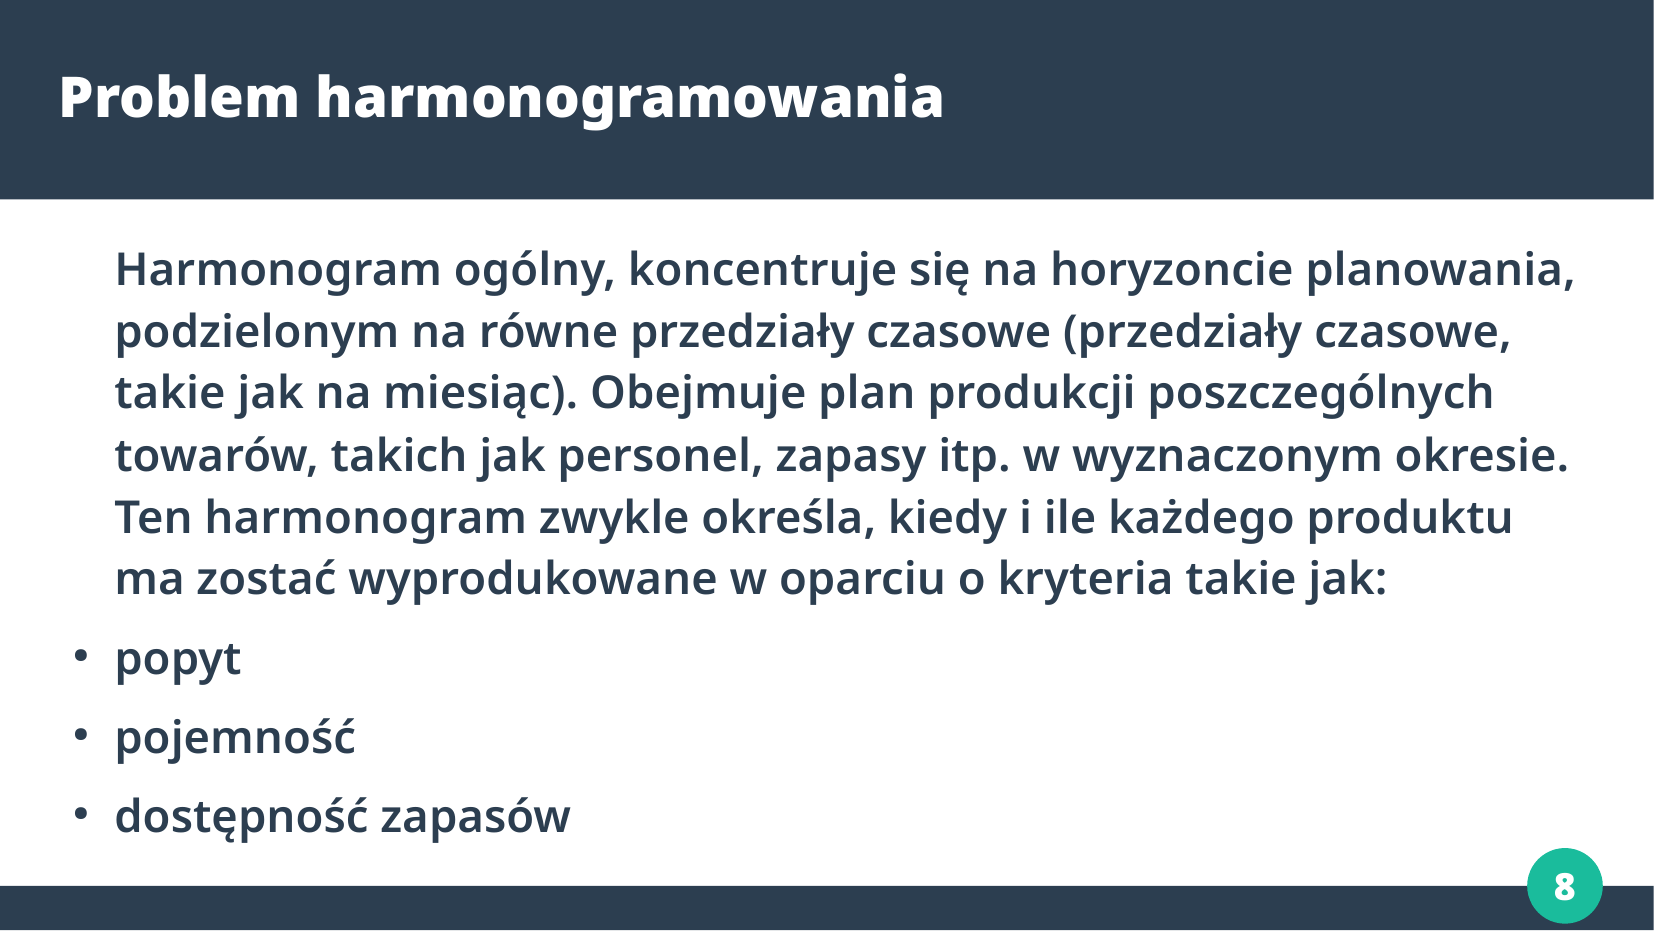

# Problem harmonogramowania
Harmonogram ogólny, koncentruje się na horyzoncie planowania, podzielonym na równe przedziały czasowe (przedziały czasowe, takie jak na miesiąc). Obejmuje plan produkcji poszczególnych towarów, takich jak personel, zapasy itp. w wyznaczonym okresie. Ten harmonogram zwykle określa, kiedy i ile każdego produktu ma zostać wyprodukowane w oparciu o kryteria takie jak:
popyt
pojemność
dostępność zapasów